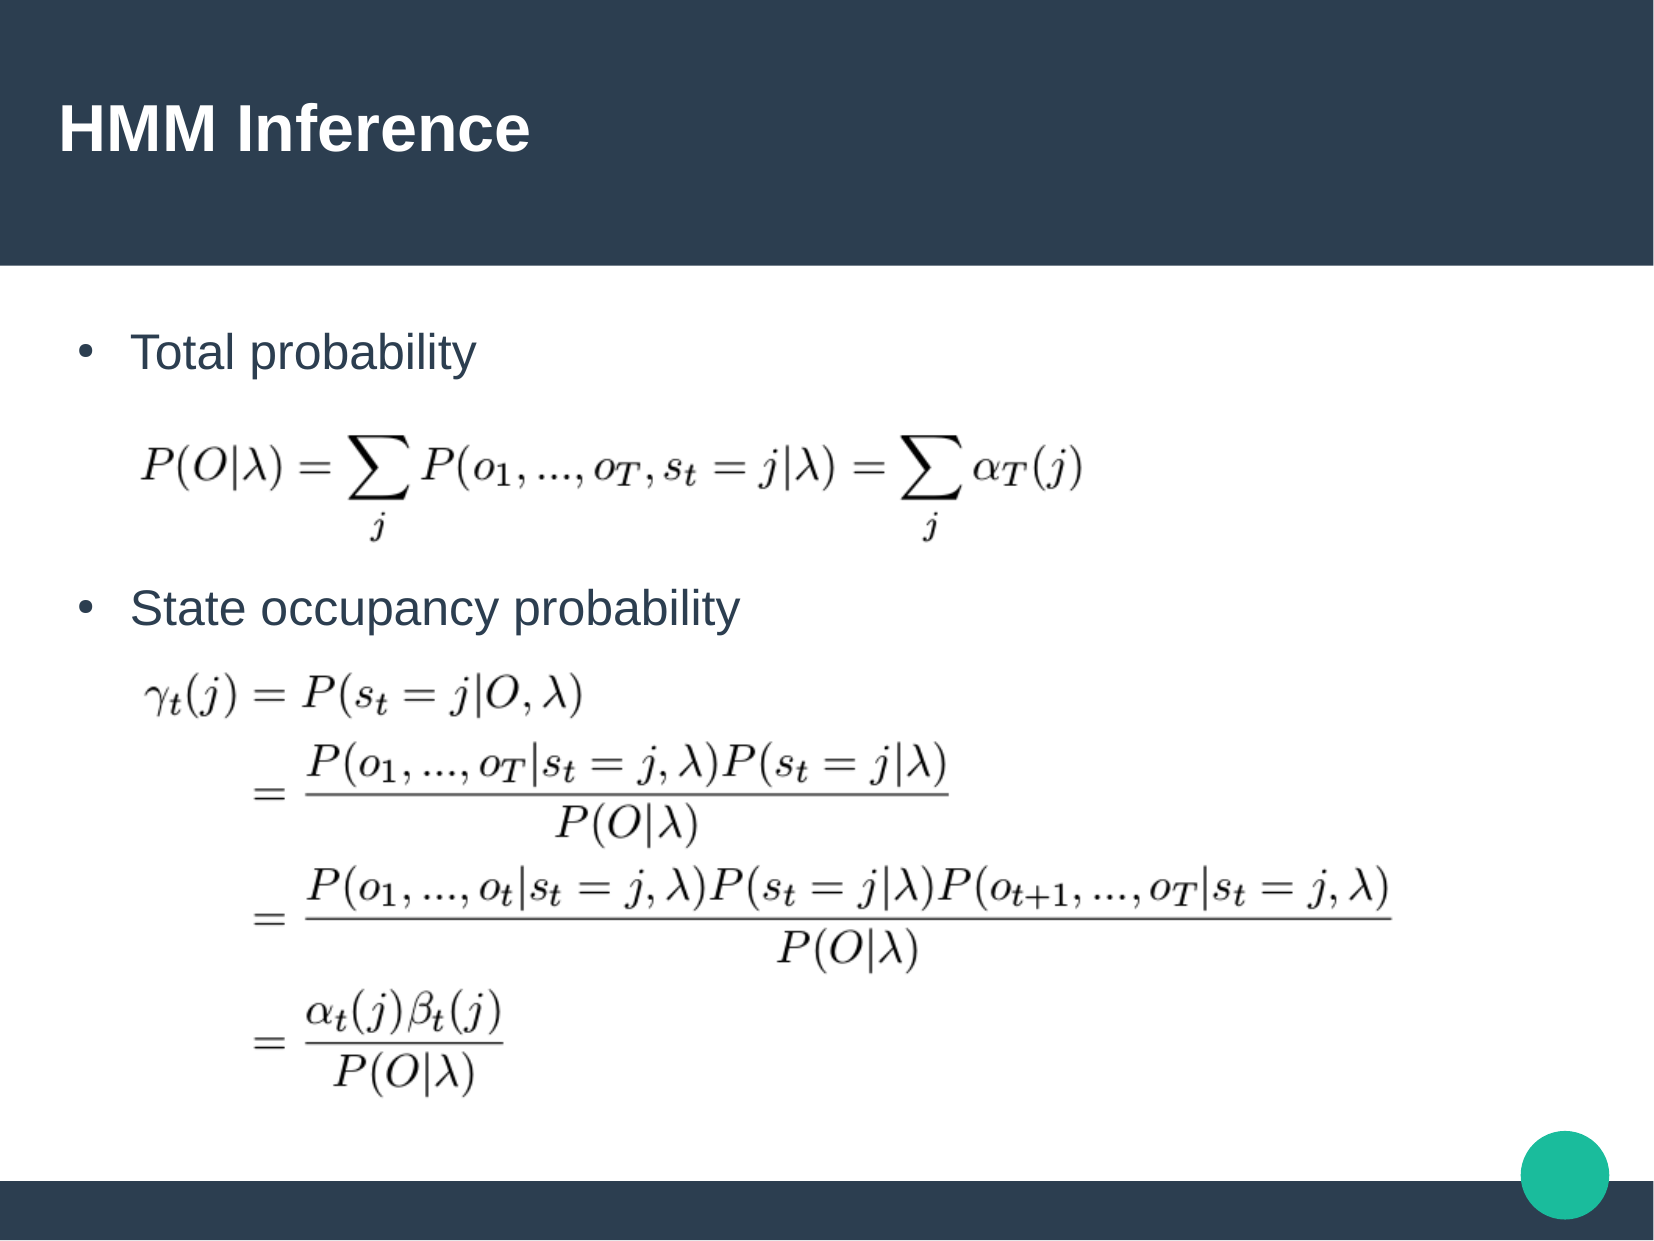

# HMM Inference
Total probability
State occupancy probability